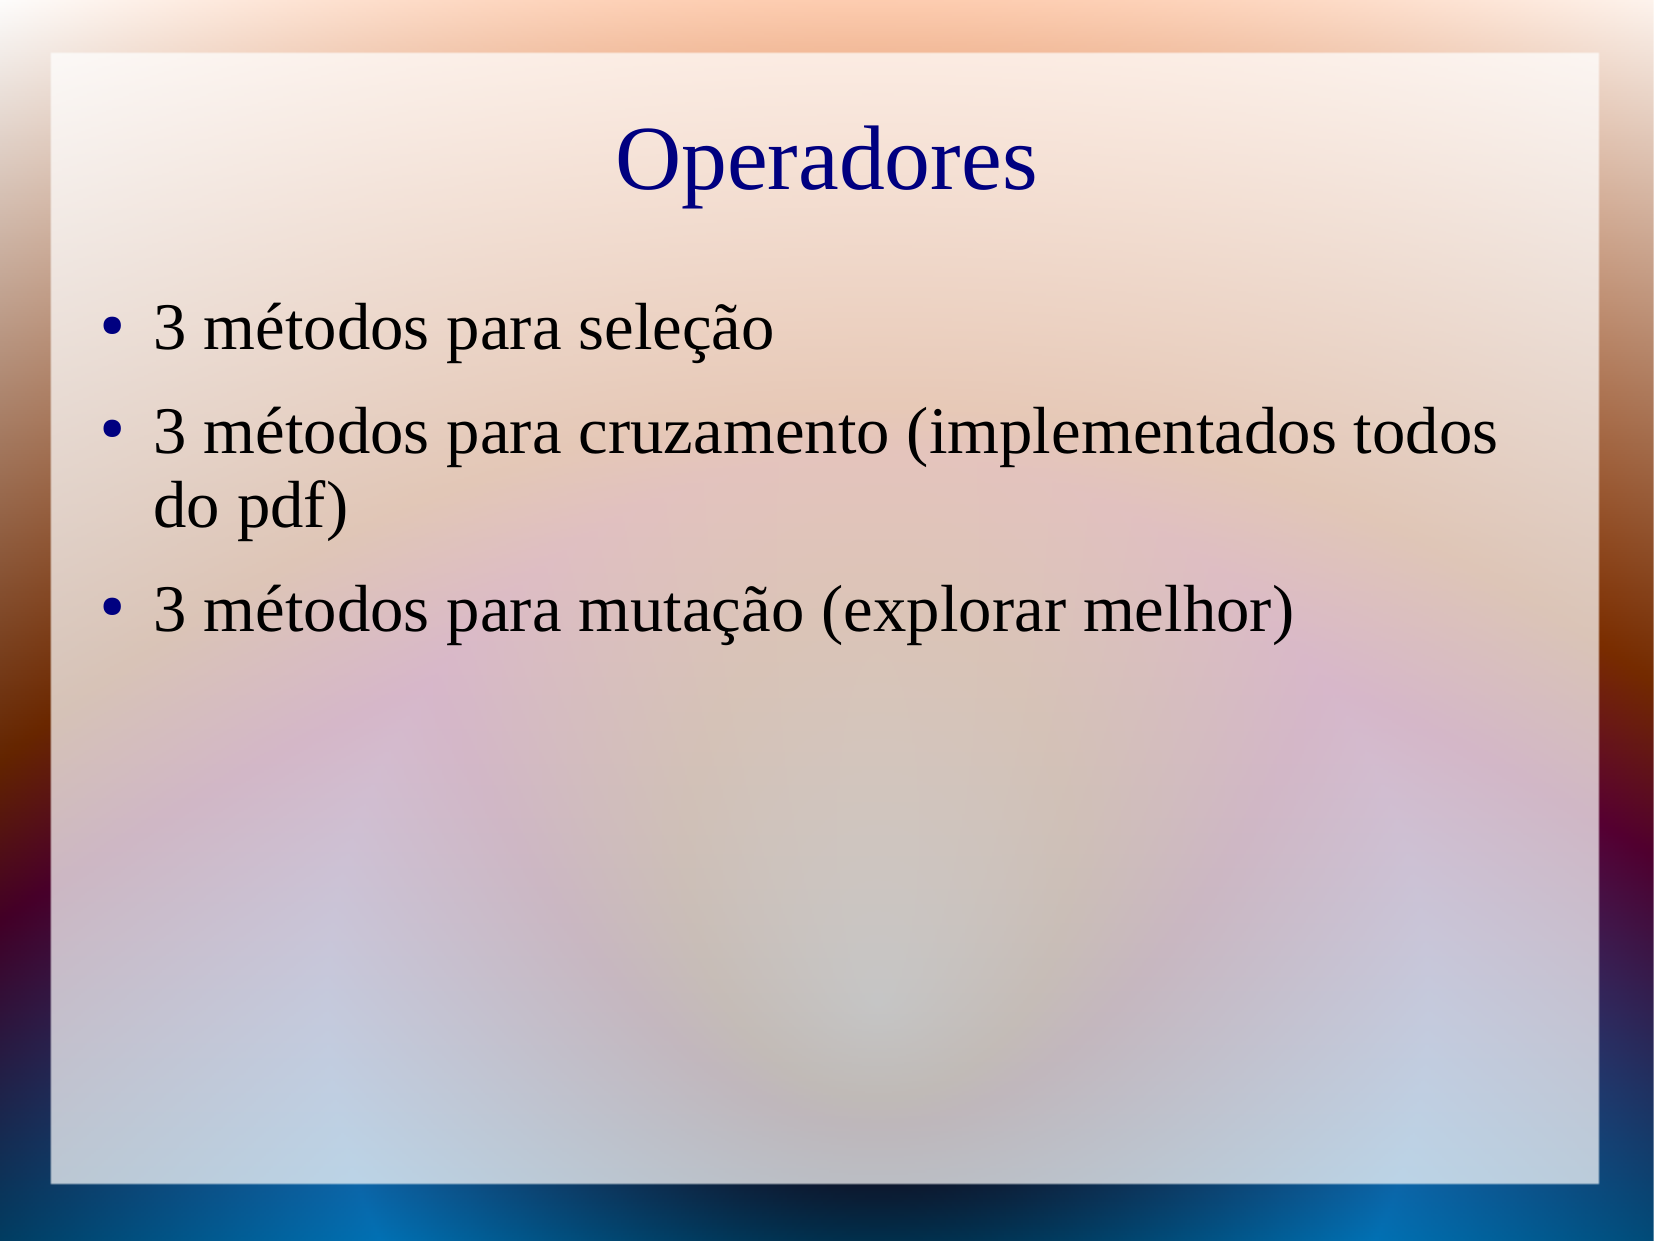

# Operadores
3 métodos para seleção
3 métodos para cruzamento (implementados todos do pdf)
3 métodos para mutação (explorar melhor)